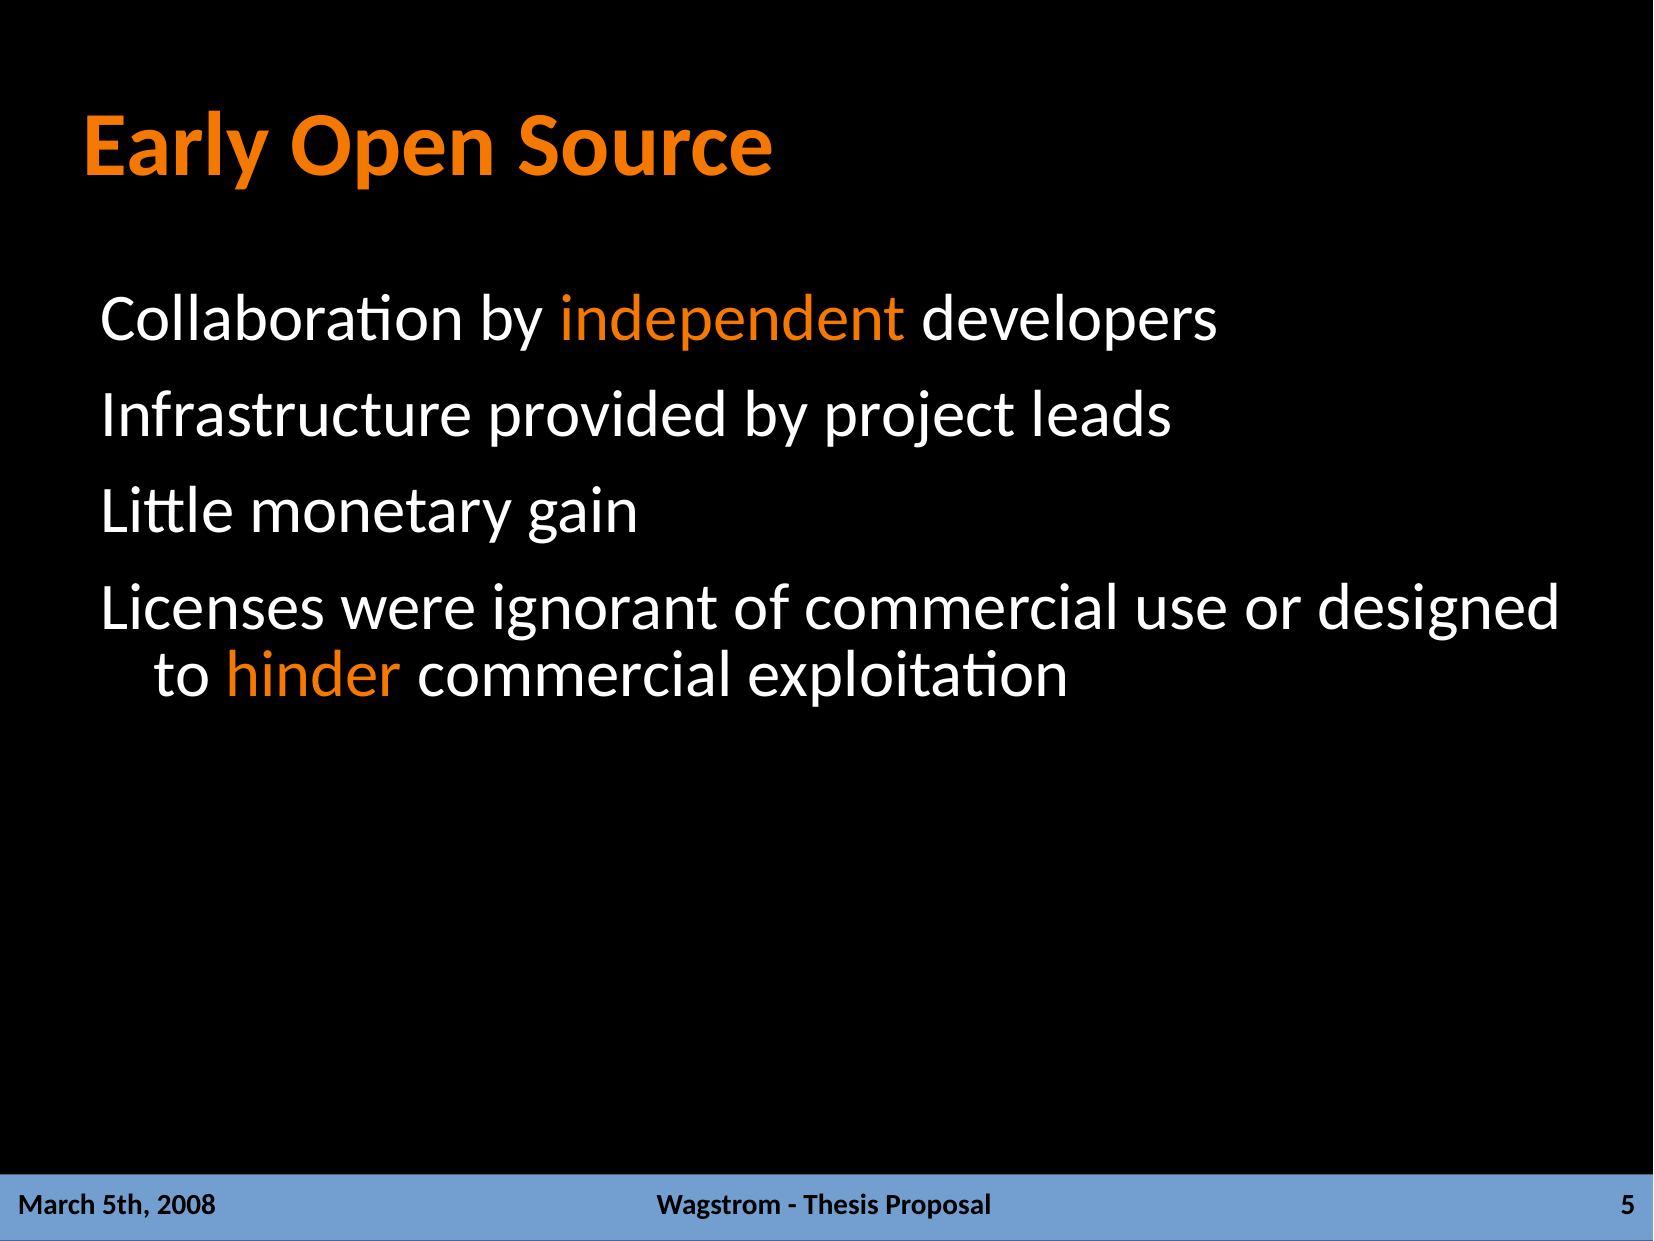

# Early Open Source
Collaboration by independent developers
Infrastructure provided by project leads
Little monetary gain
Licenses were ignorant of commercial use or designed to hinder commercial exploitation
March 5th, 2008
Wagstrom - Thesis Proposal
5